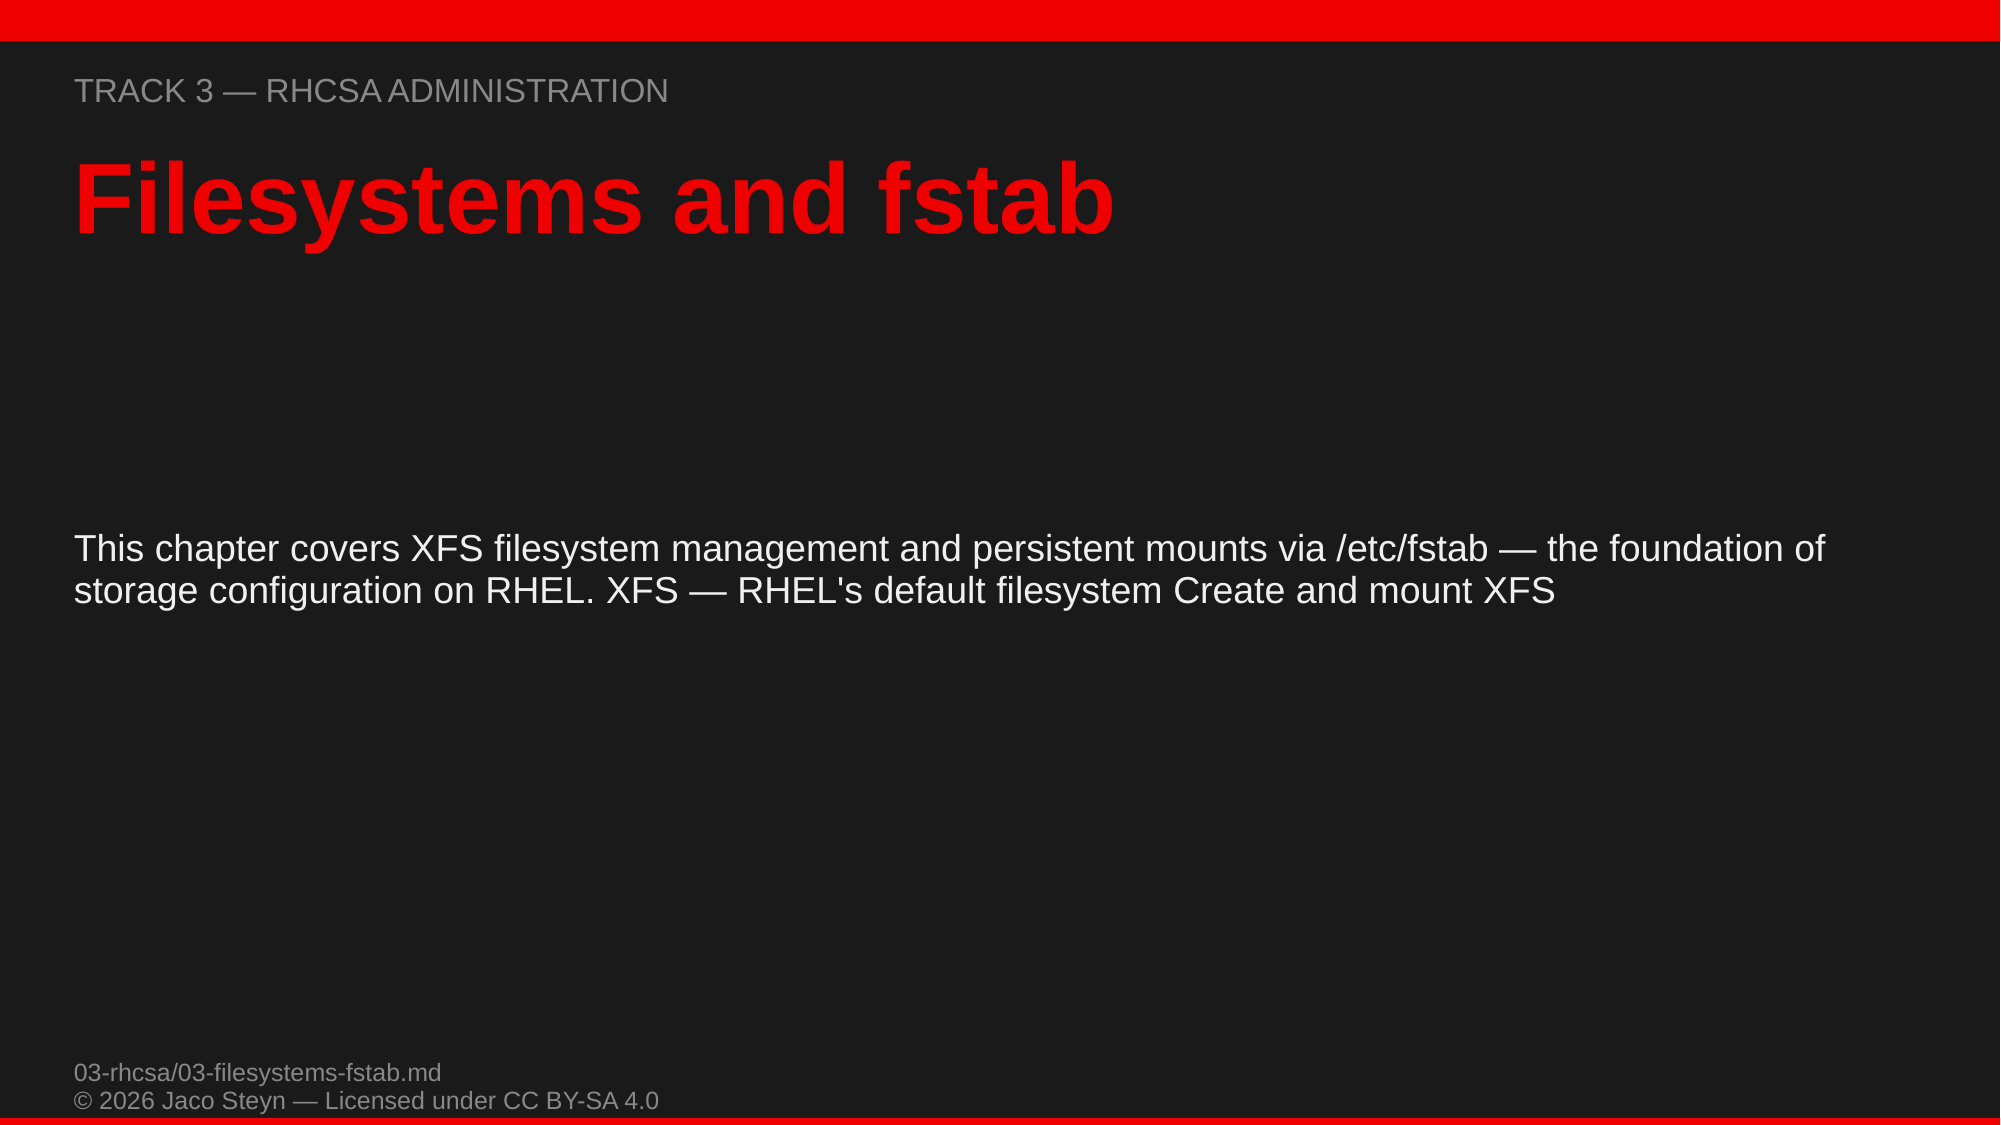

TRACK 3 — RHCSA ADMINISTRATION
Filesystems and fstab
This chapter covers XFS filesystem management and persistent mounts via /etc/fstab — the foundation of storage configuration on RHEL. XFS — RHEL's default filesystem Create and mount XFS
03-rhcsa/03-filesystems-fstab.md
© 2026 Jaco Steyn — Licensed under CC BY-SA 4.0